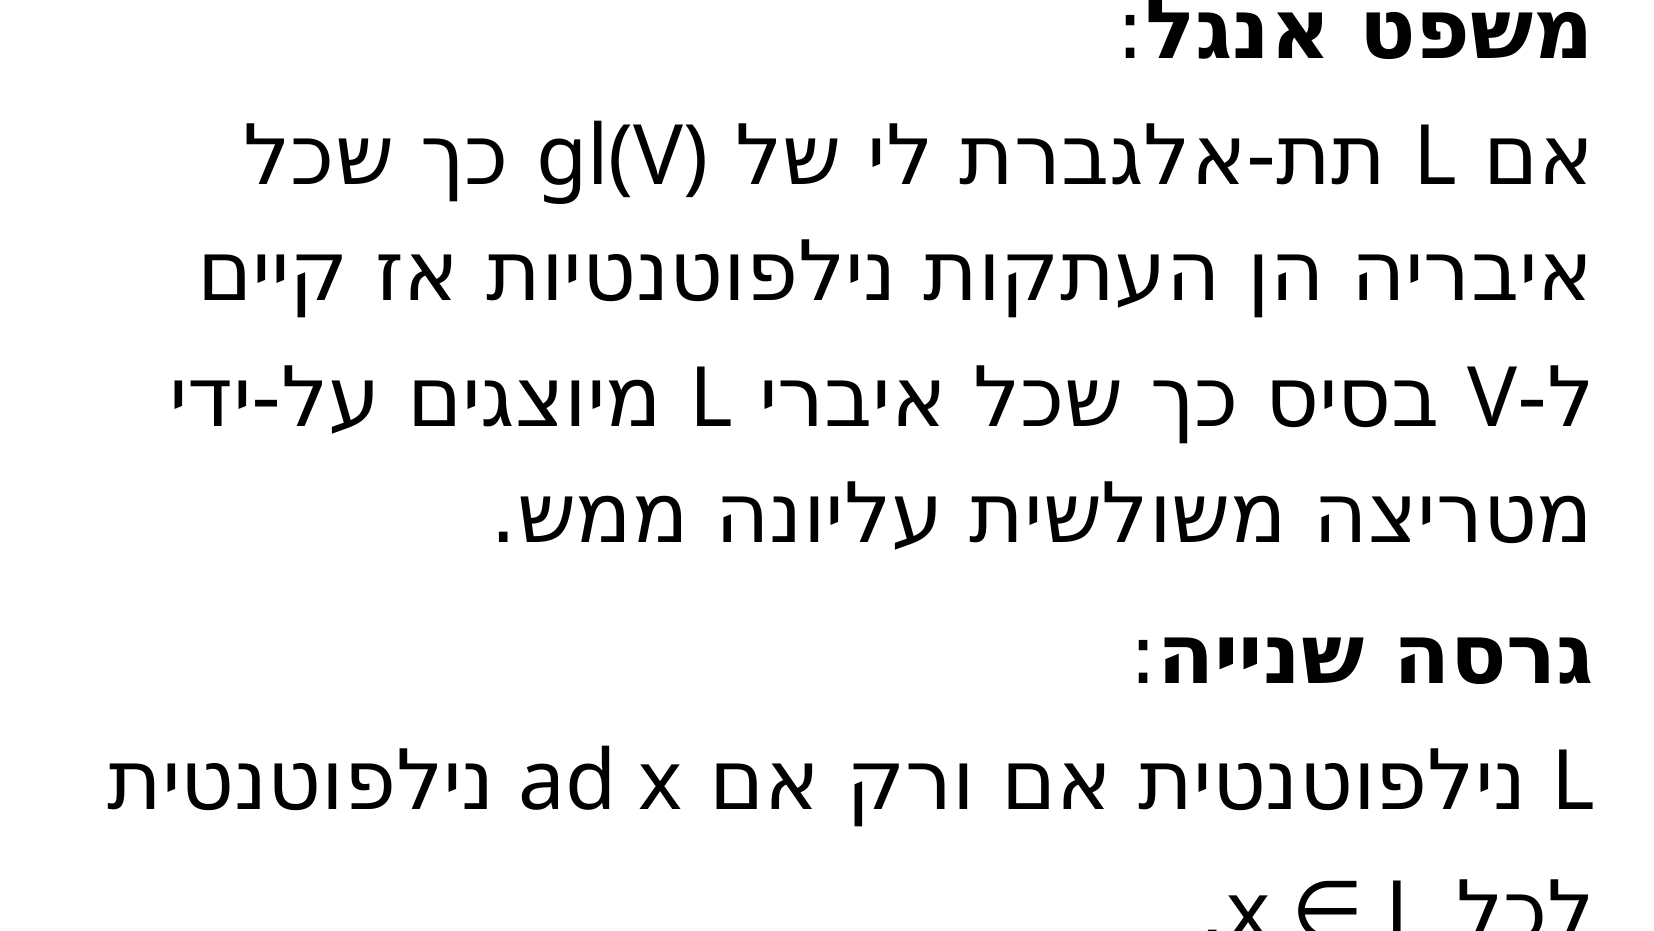

# משפט אנגל: אם L תת-אלגברת לי של gl(V) כך שכל איבריה הן העתקות נילפוטנטיות אז קיים ל-V בסיס כך שכל איברי L מיוצגים על-ידי מטריצה משולשית עליונה ממש.
גרסה שנייה:
L נילפוטנטית אם ורק אם ad x נילפוטנטית לכל x ∈ L.